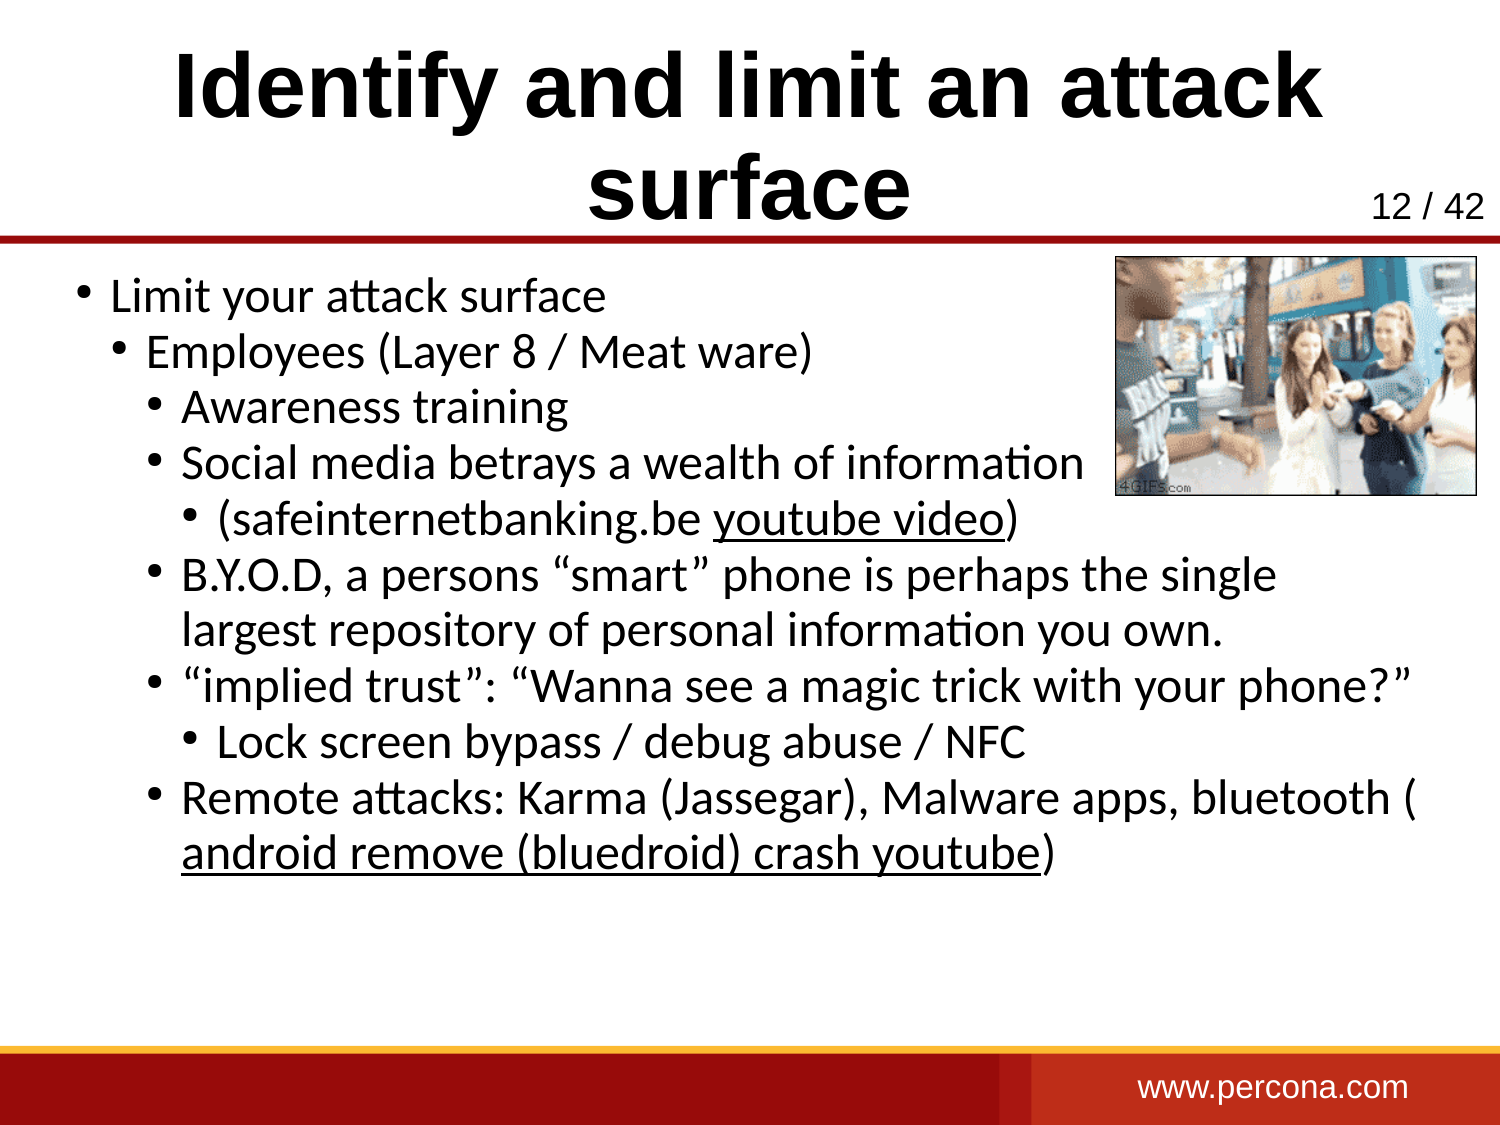

Identify and limit an attack surface
Limit your attack surface
Employees (Layer 8 / Meat ware)
Awareness training
Social media betrays a wealth of information
(safeinternetbanking.be youtube video)
B.Y.O.D, a persons “smart” phone is perhaps the single largest repository of personal information you own.
“implied trust”: “Wanna see a magic trick with your phone?”
Lock screen bypass / debug abuse / NFC
Remote attacks: Karma (Jassegar), Malware apps, bluetooth (android remove (bluedroid) crash youtube)